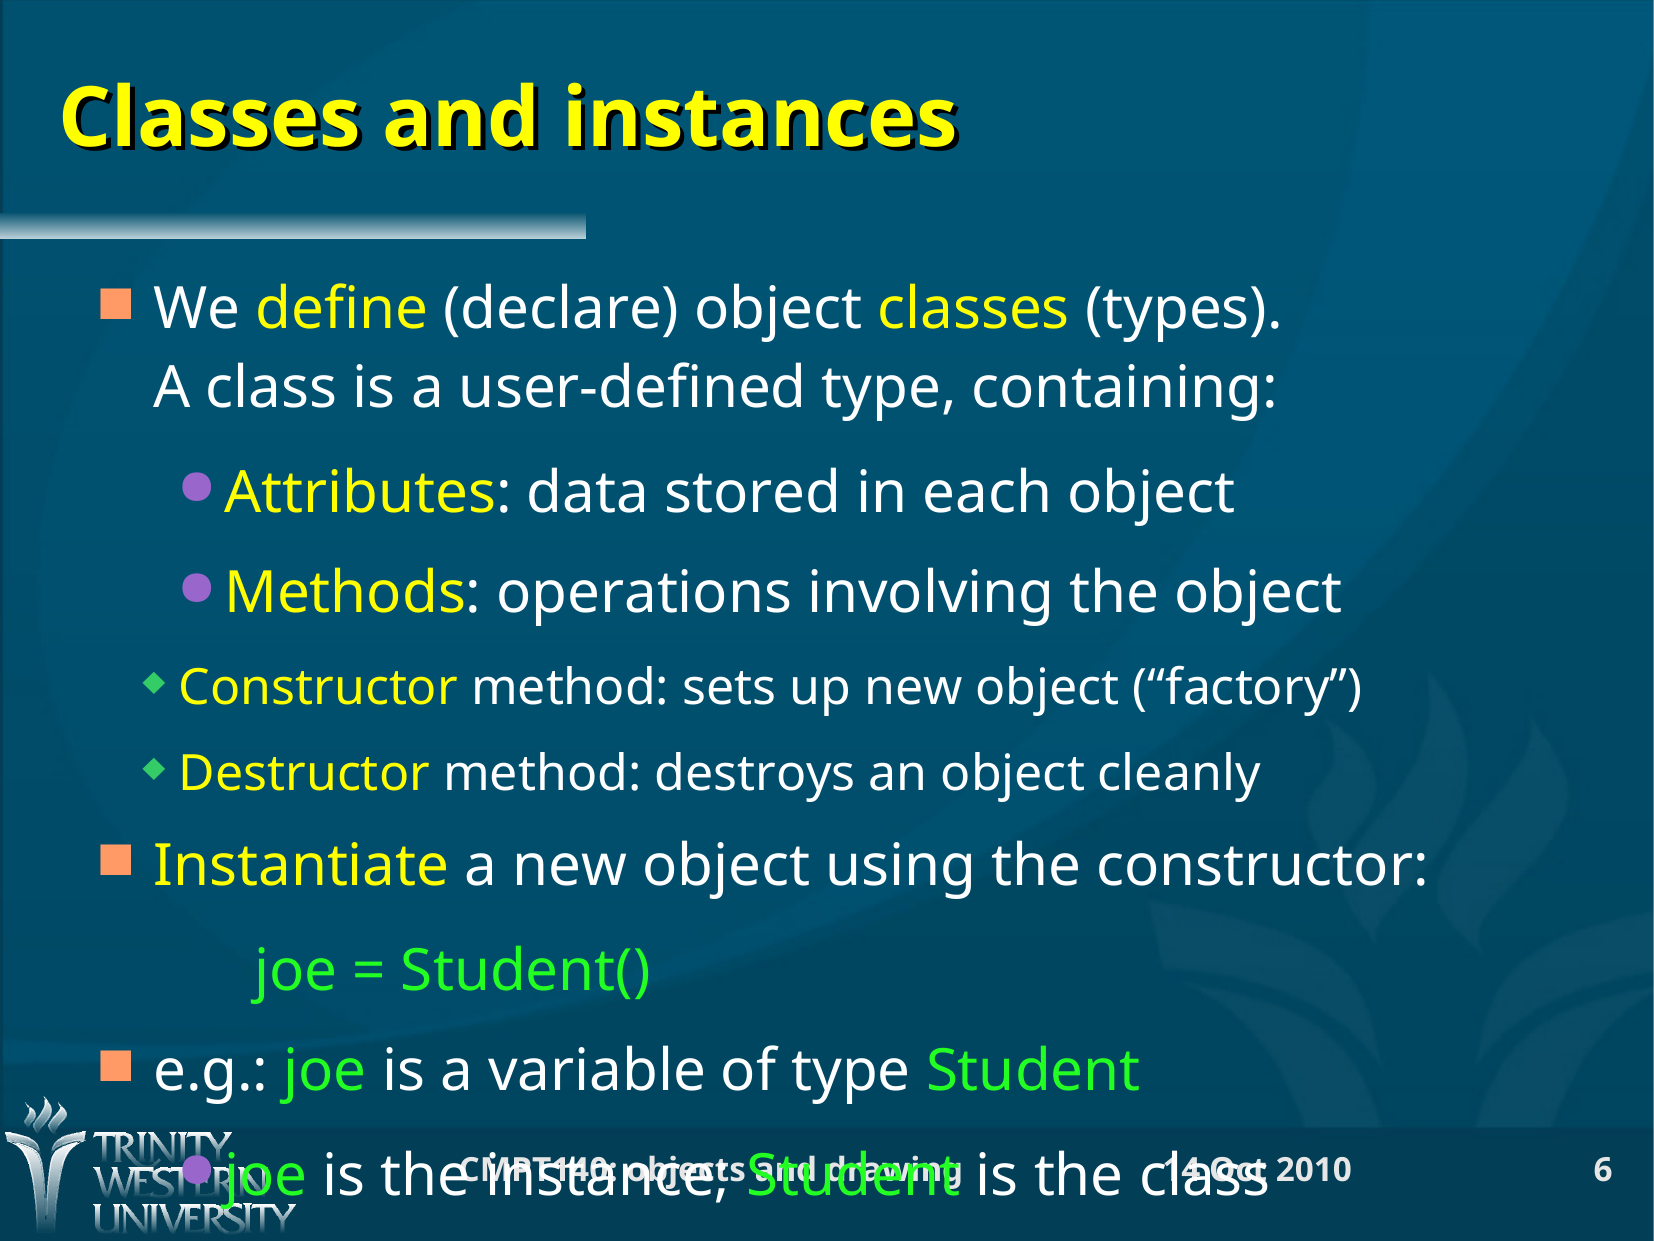

# Classes and instances
We define (declare) object classes (types).
A class is a user-defined type, containing:
Attributes: data stored in each object
Methods: operations involving the object
Constructor method: sets up new object (“factory”)
Destructor method: destroys an object cleanly
Instantiate a new object using the constructor:
joe = Student()
e.g.: joe is a variable of type Student
joe is the instance; Student is the class
CMPT140: objects and drawing
14 Oct 2010
6